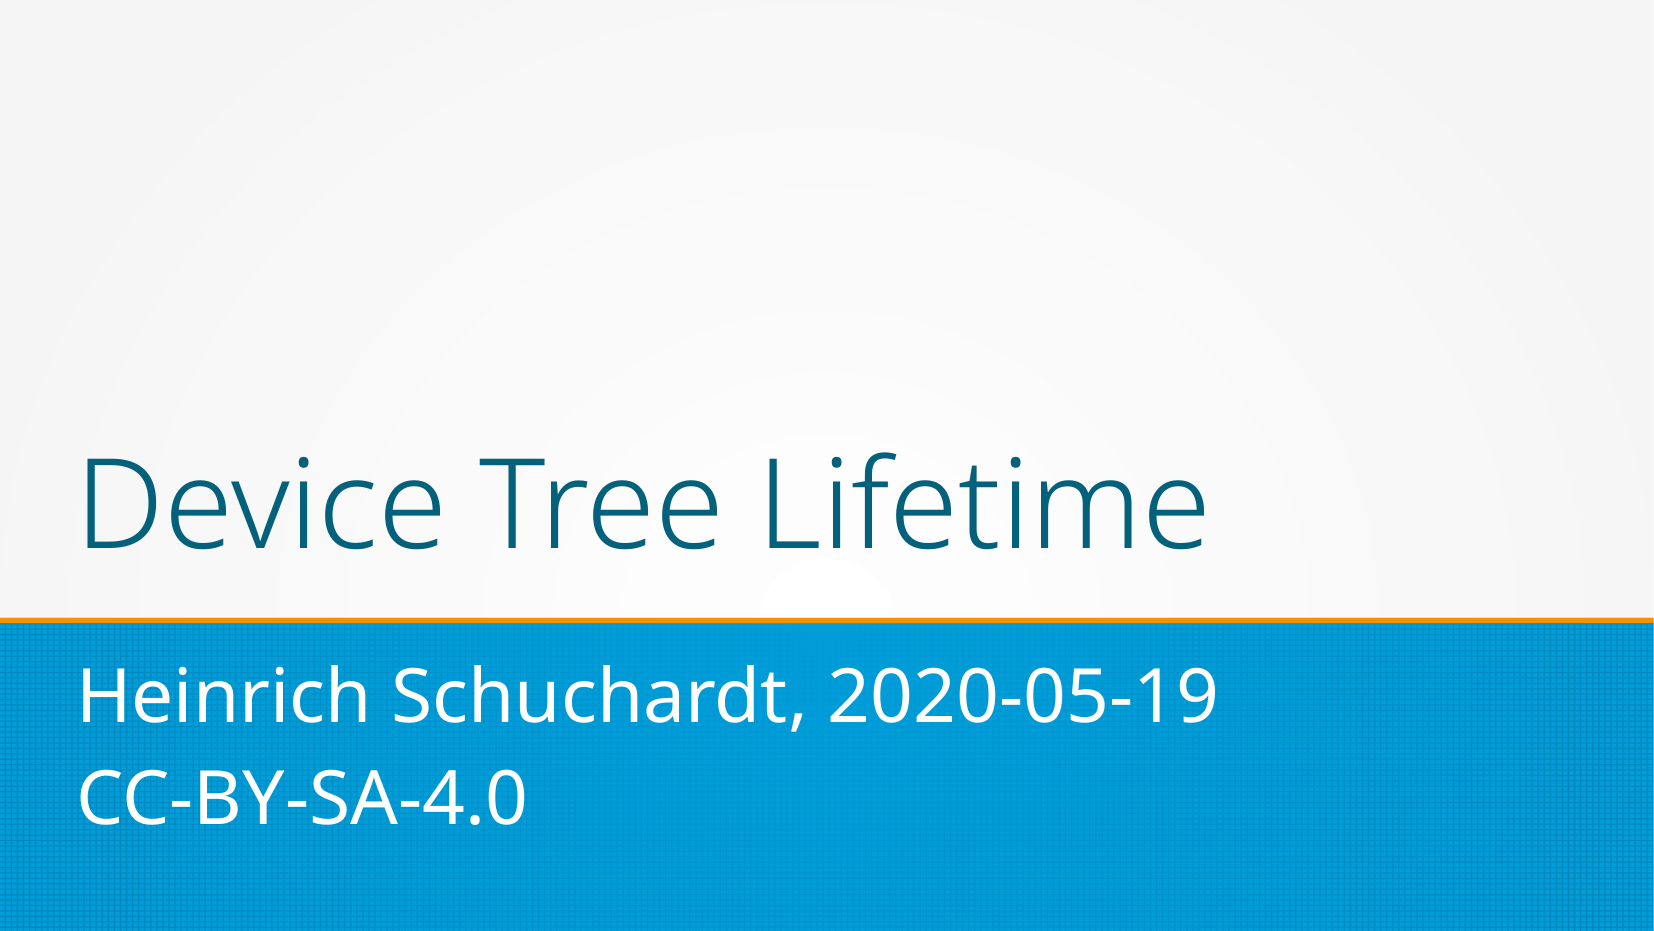

# Device Tree Lifetime
Heinrich Schuchardt, 2020-05-19
CC-BY-SA-4.0